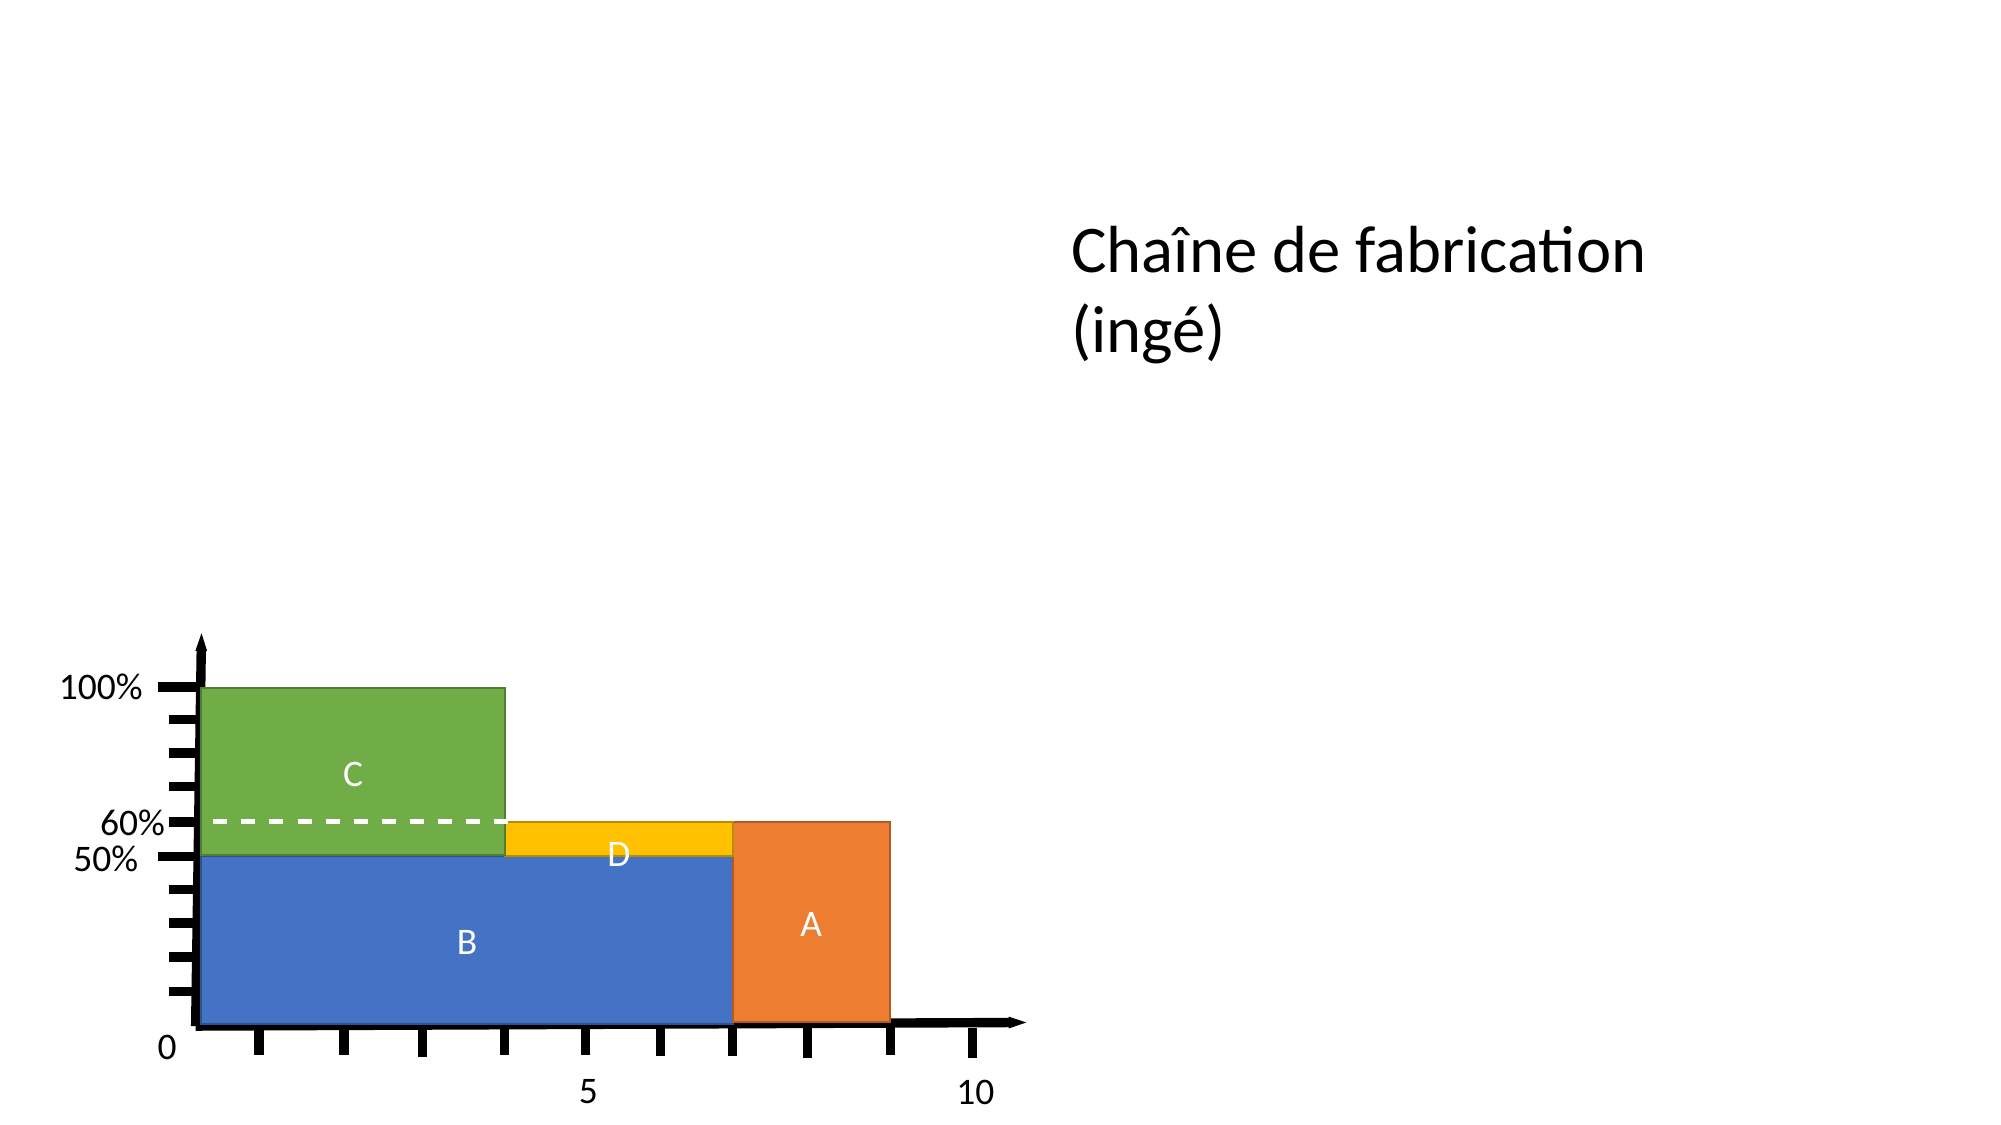

Chaîne de fabrication (ingé)
100%
C
60%
D
A
50%
B
0
5
10